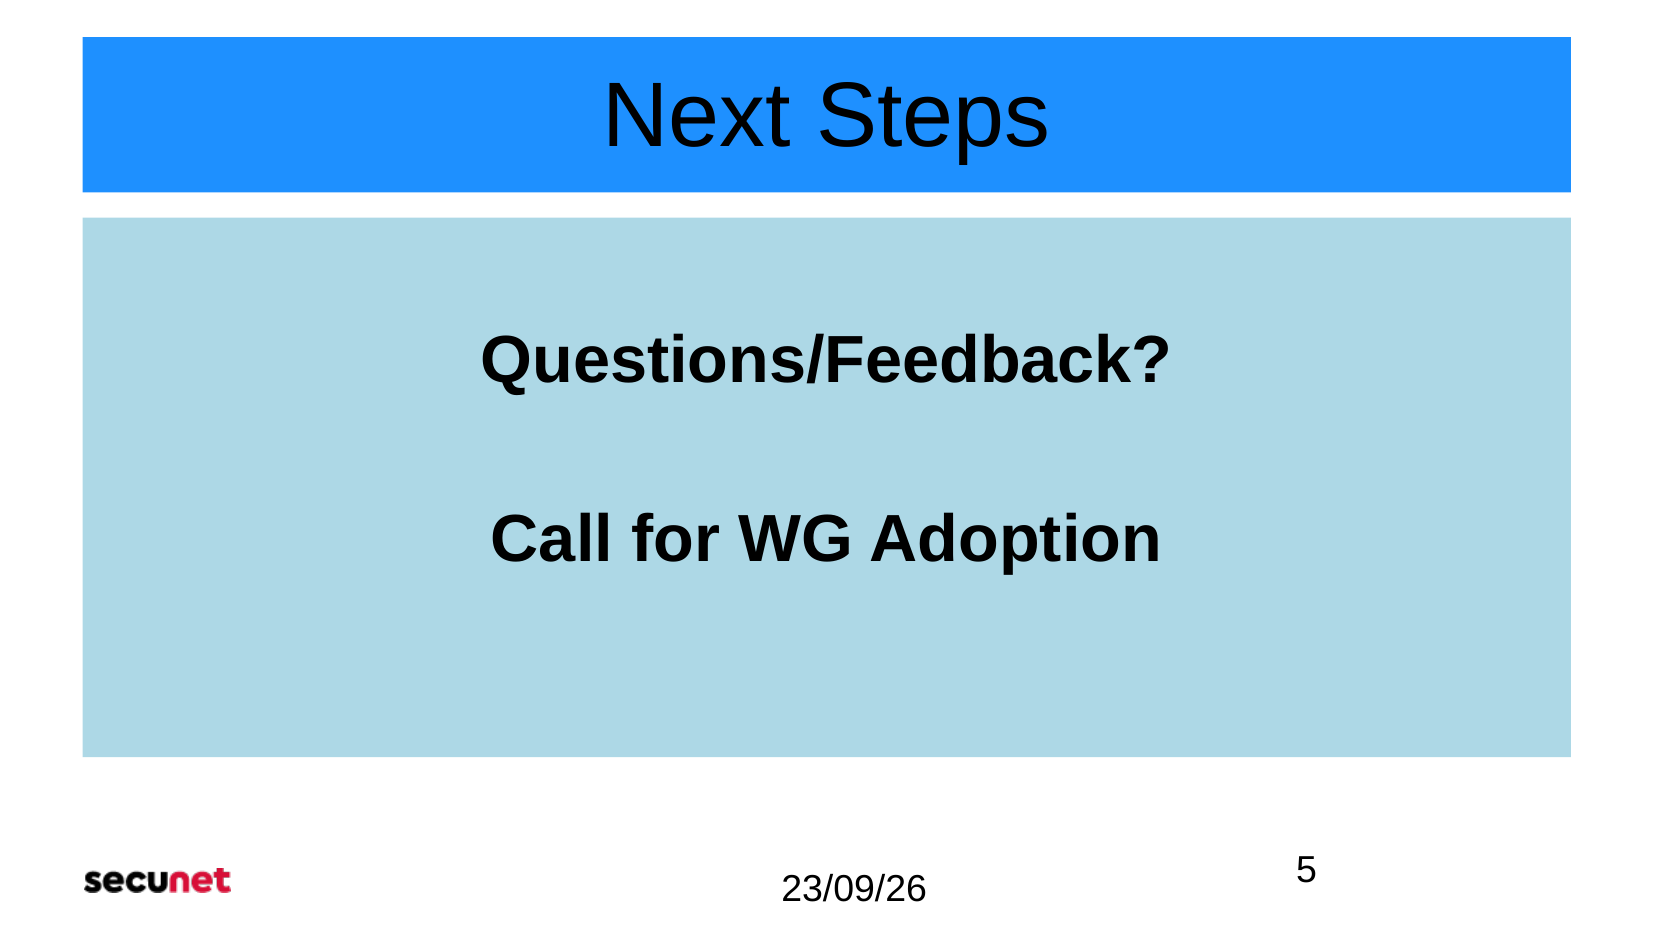

# Next Steps
Questions/Feedback?
Call for WG Adoption